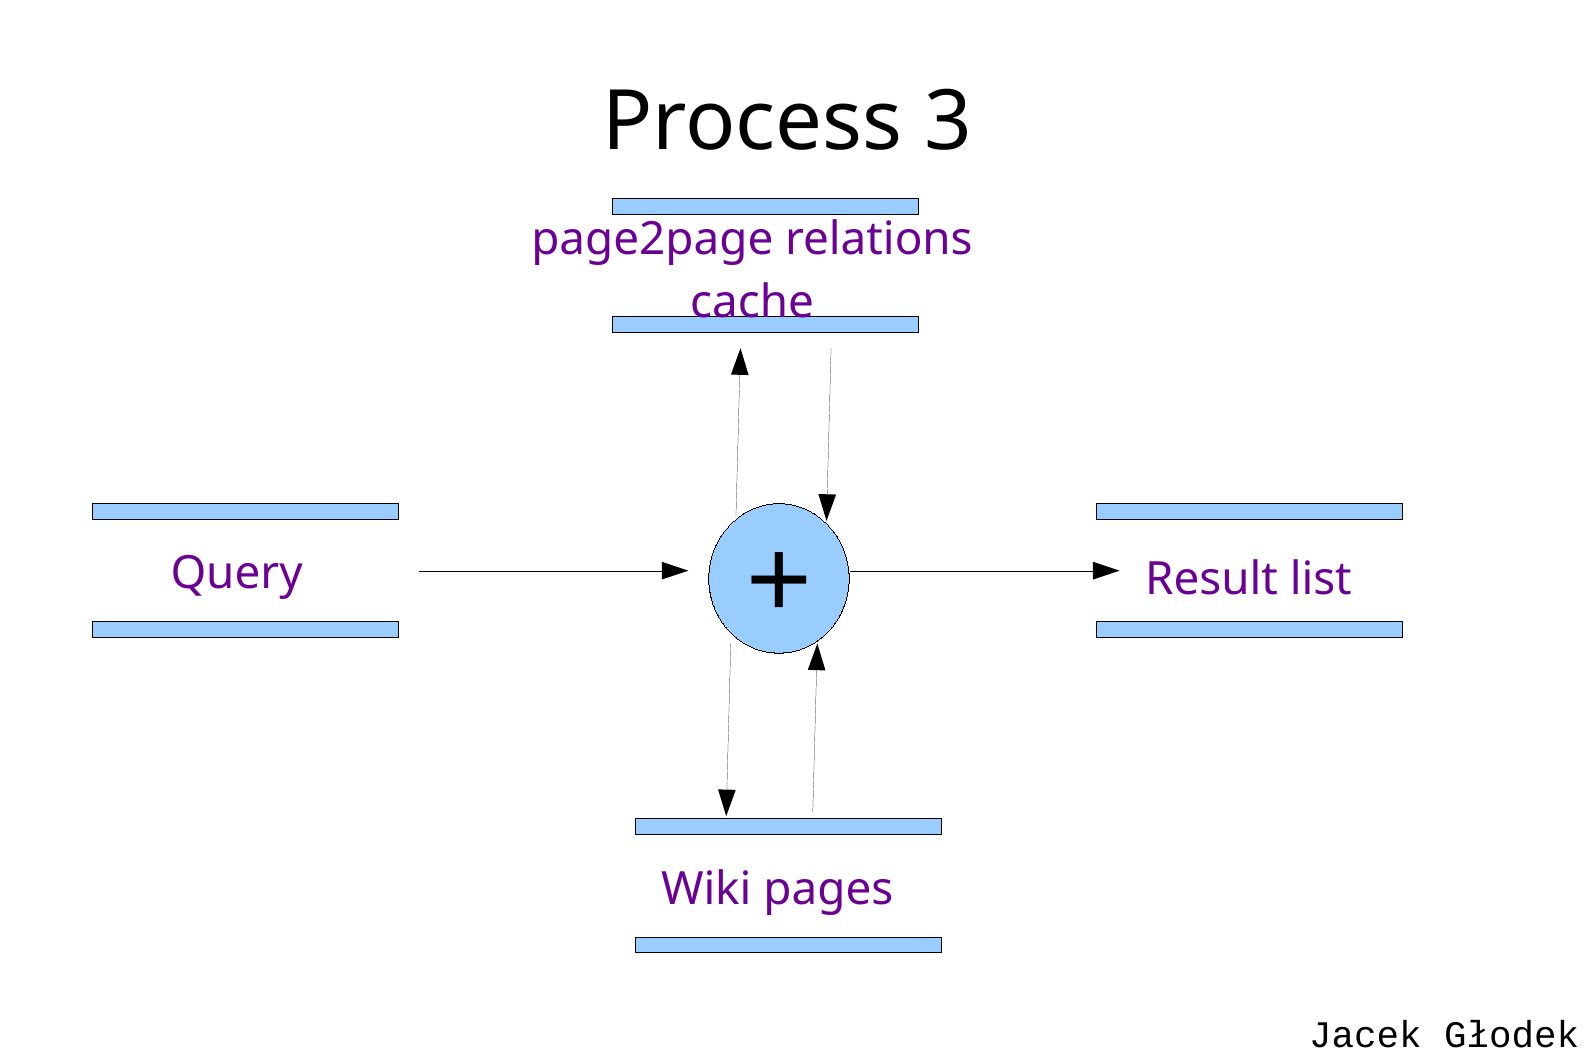

Process 3
page2page relations
cache
+
Query
Result list
Wiki pages
Jacek Głodek